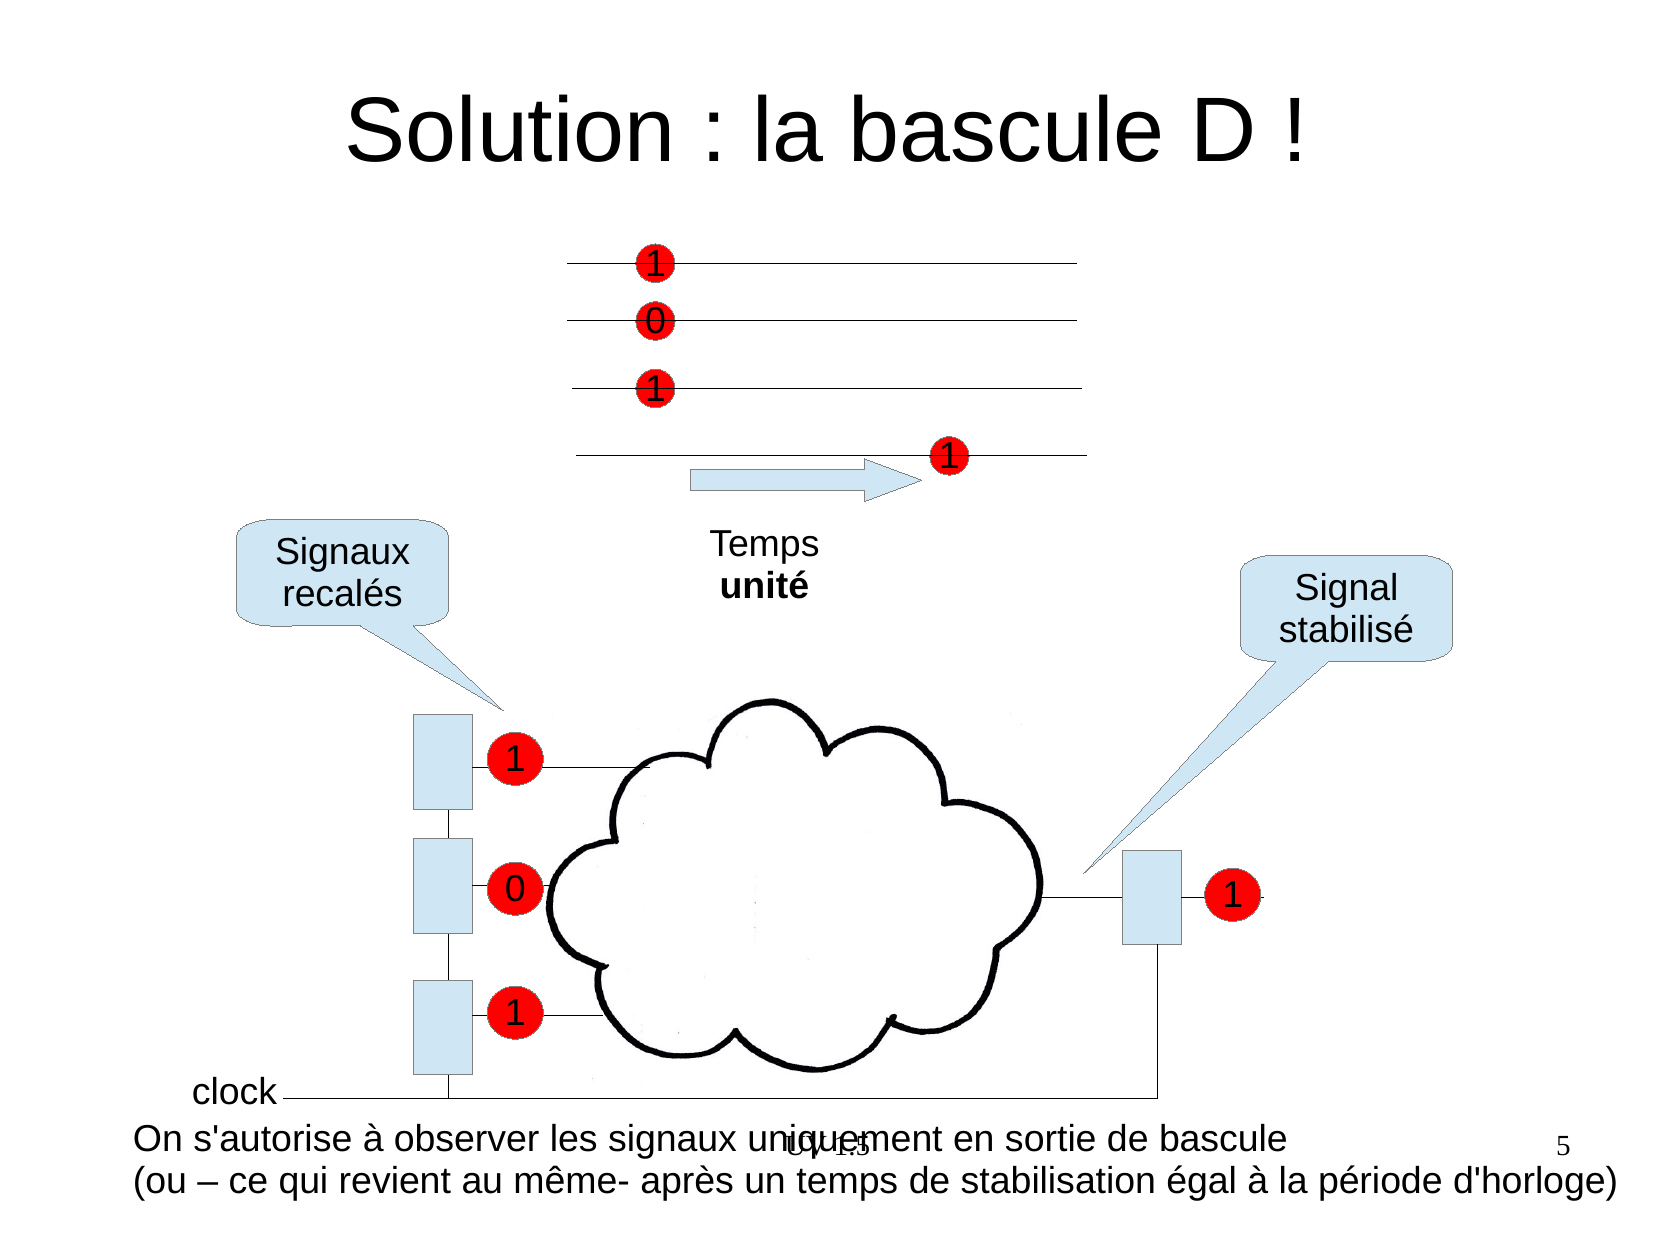

# Solution : la bascule D !
1
0
1
1
Temps unité
Signaux
recalés
Signal
stabilisé
1
0
1
1
clock
On s'autorise à observer les signaux uniquement en sortie de bascule
(ou – ce qui revient au même- après un temps de stabilisation égal à la période d'horloge)
UV 1.5
5